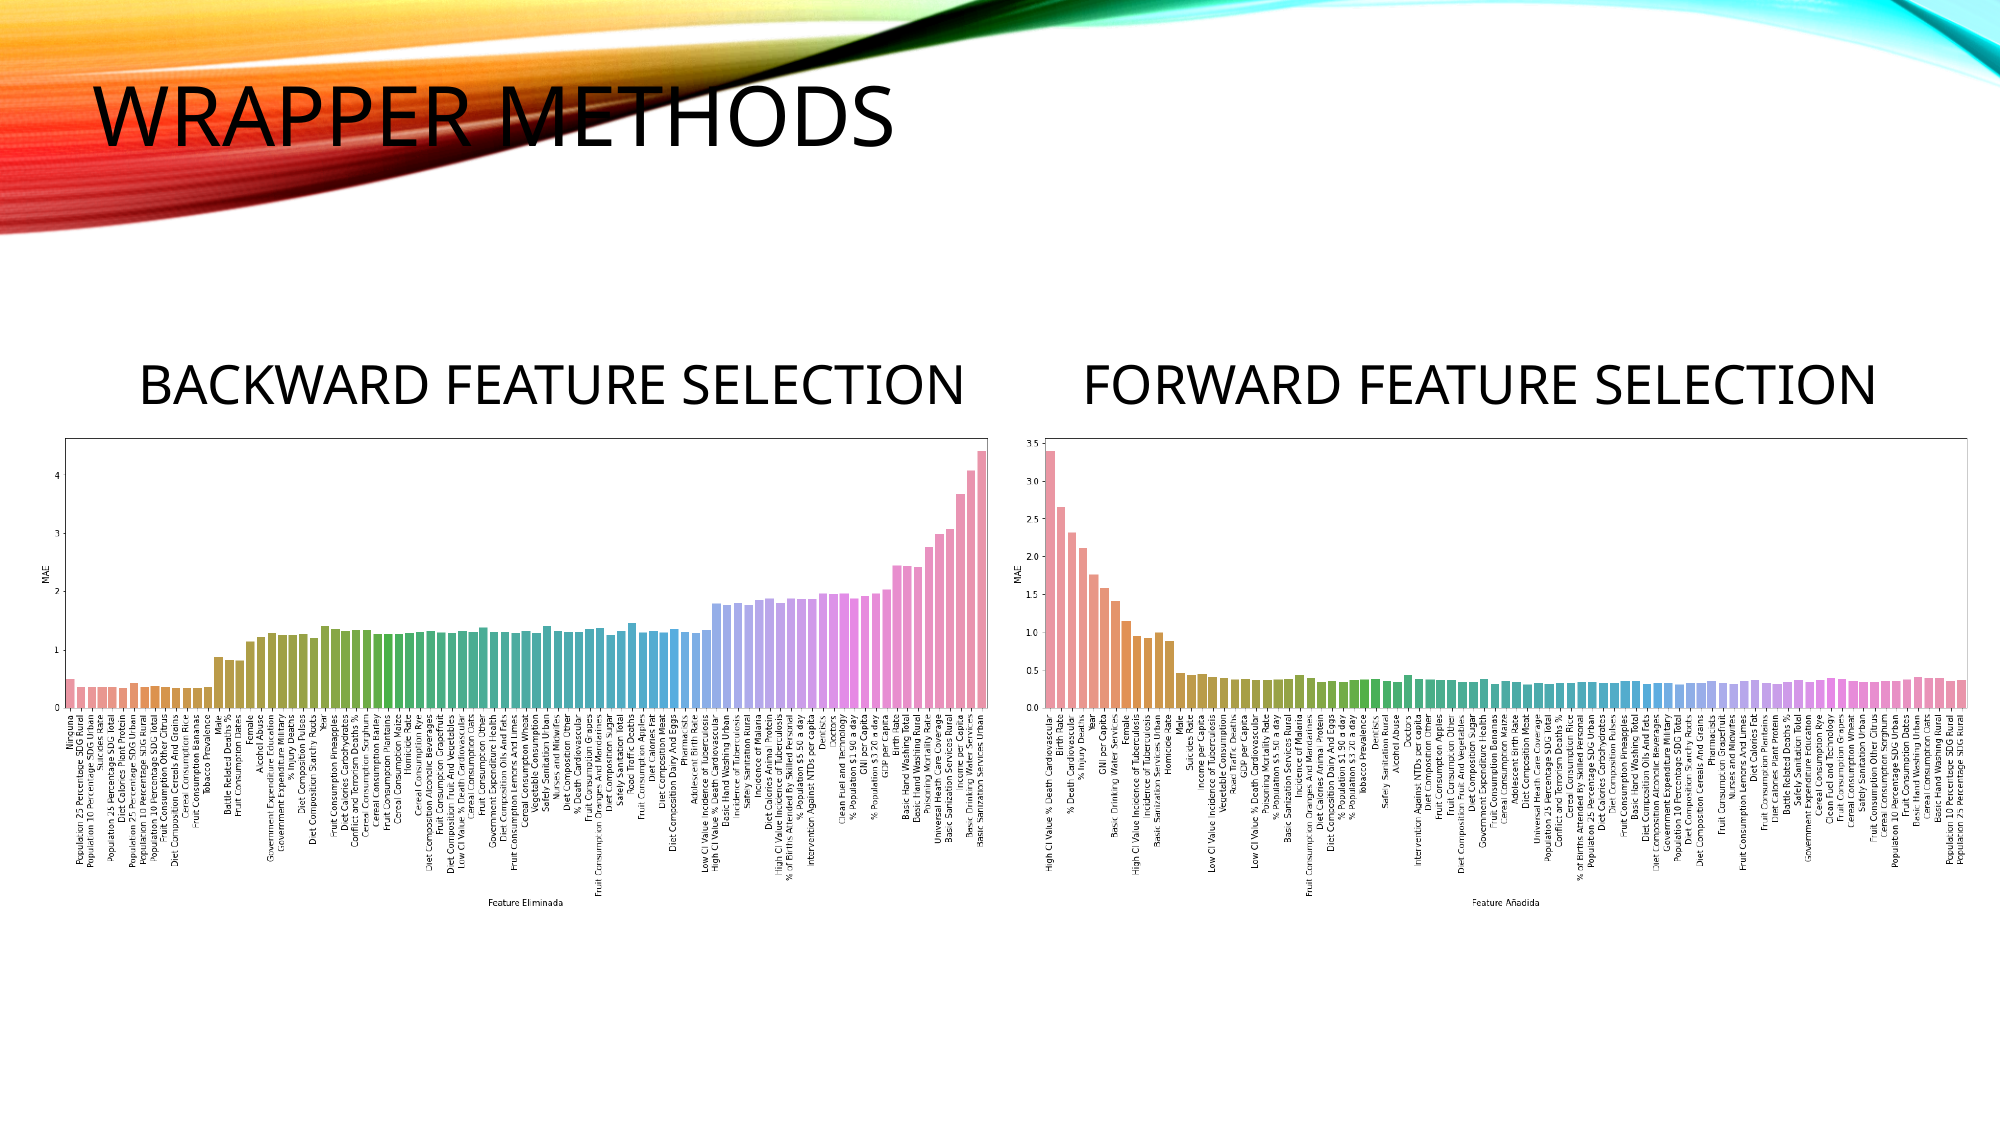

# Wrapper methods
Backward feature selection
forward feature selection